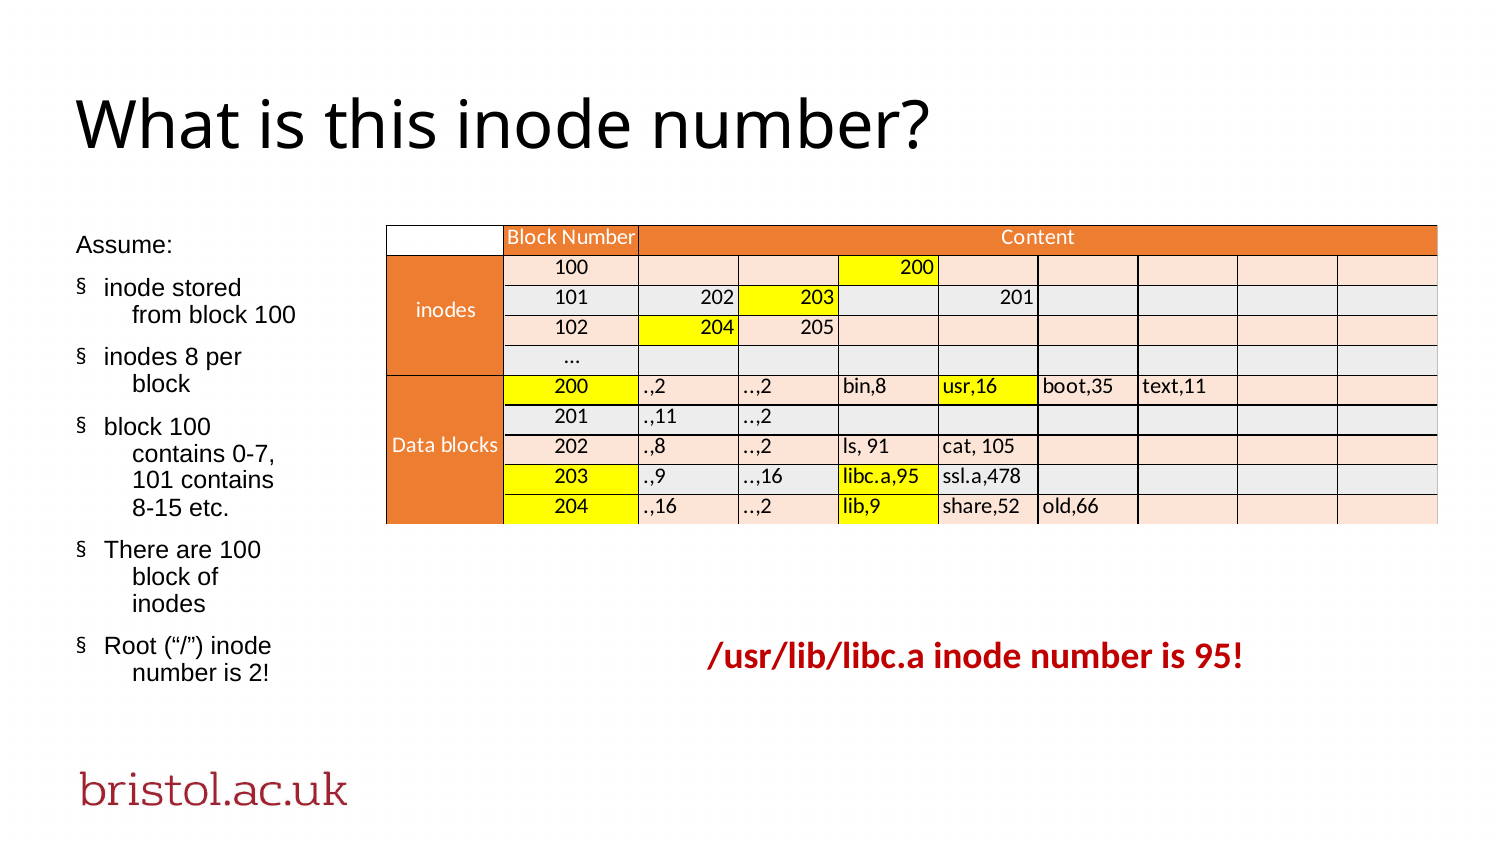

# What is this inode number?
Assume:
inode stored from block 100
inodes 8 per block
block 100 contains 0-7, 101 contains 8-15 etc.
There are 100 block of inodes
Root (“/”) inode number is 2!
/usr/lib/libc.a inode number is 95!